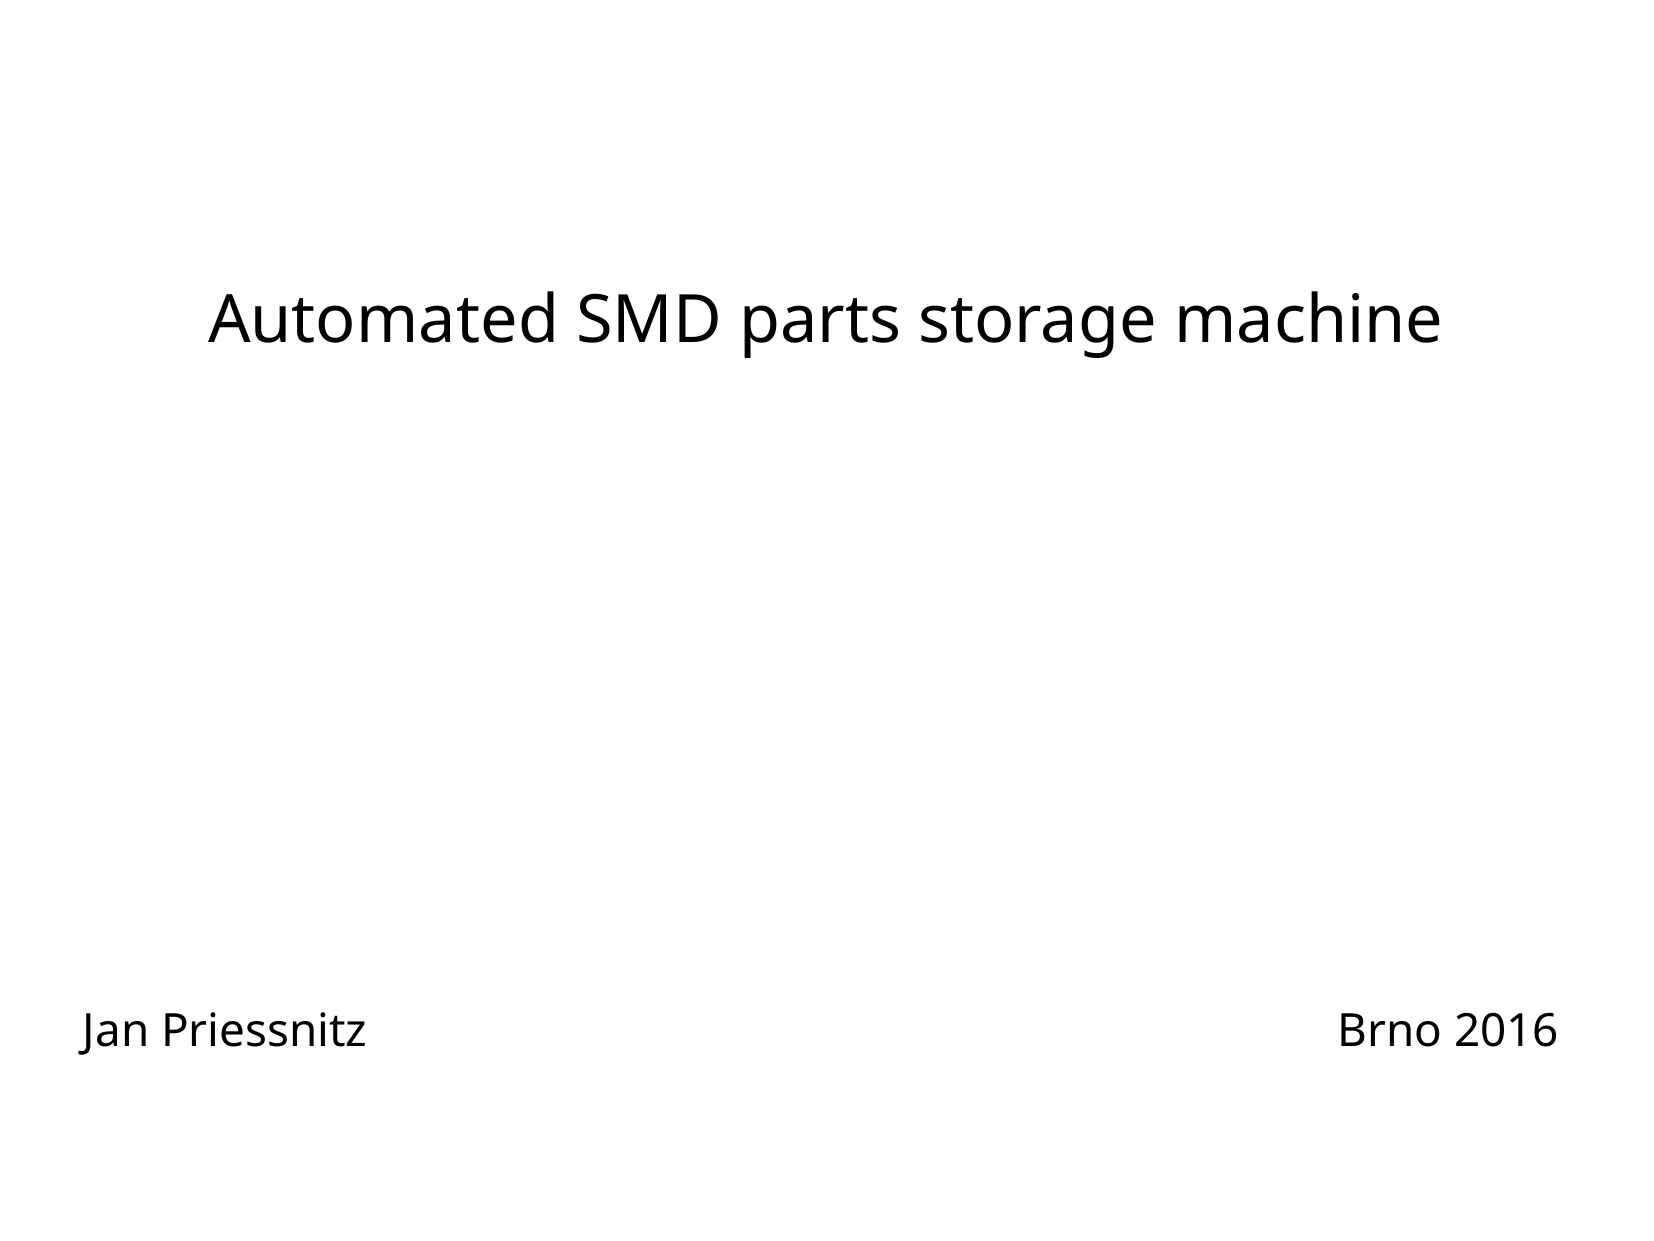

# Automated SMD parts storage machine
Jan Priessnitz														Brno 2016